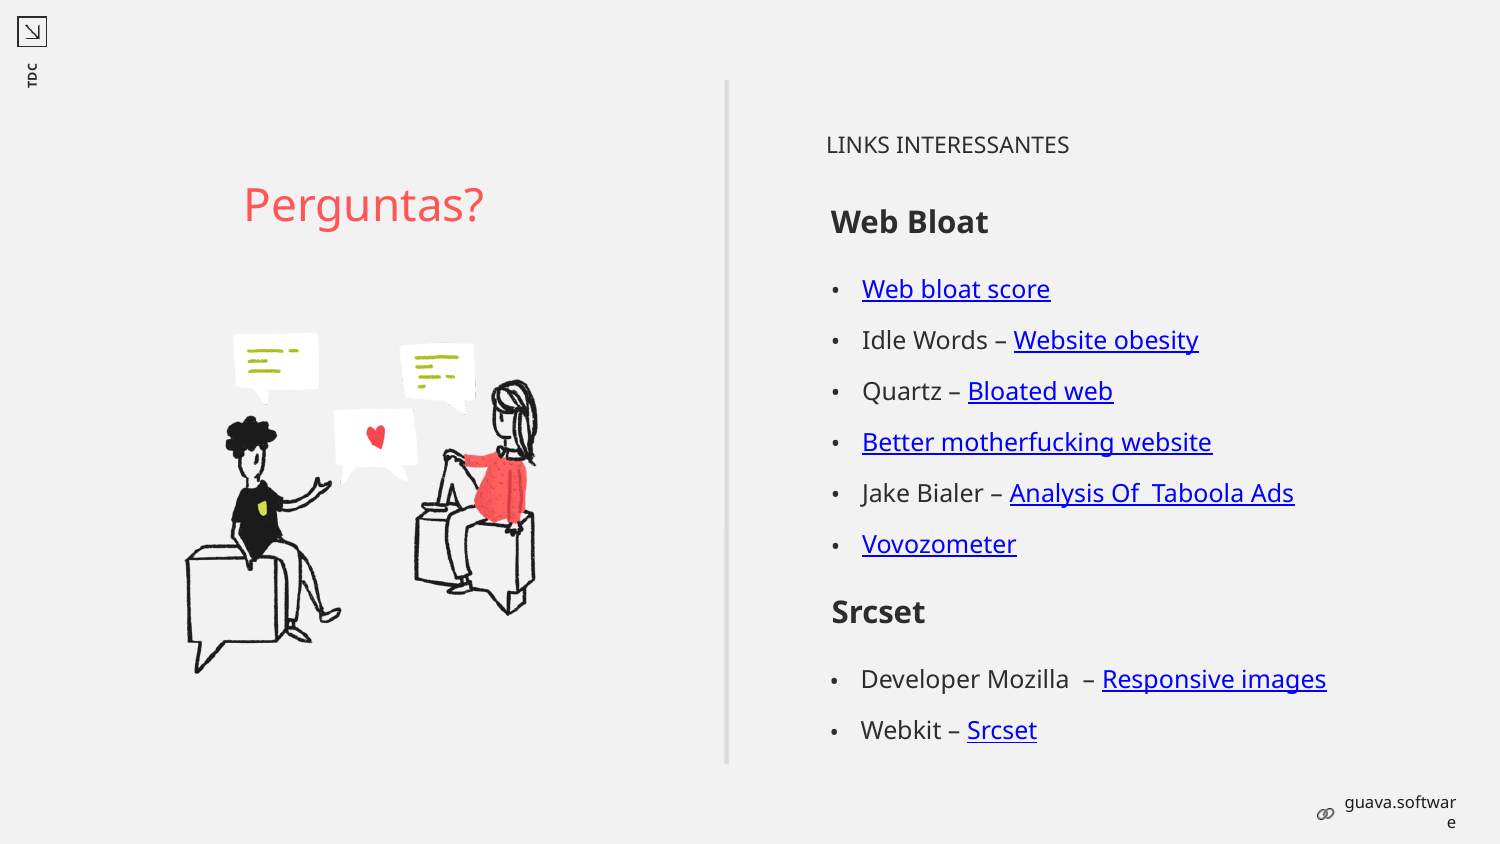

LINKS INTERESSANTES
# TDC
Perguntas?
Web Bloat
Web bloat score
Idle Words – Website obesity
Quartz – Bloated web
Better motherfucking website
Jake Bialer – Analysis Of Taboola Ads
Vovozometer
Srcset
Developer Mozilla – Responsive images
Webkit – Srcset